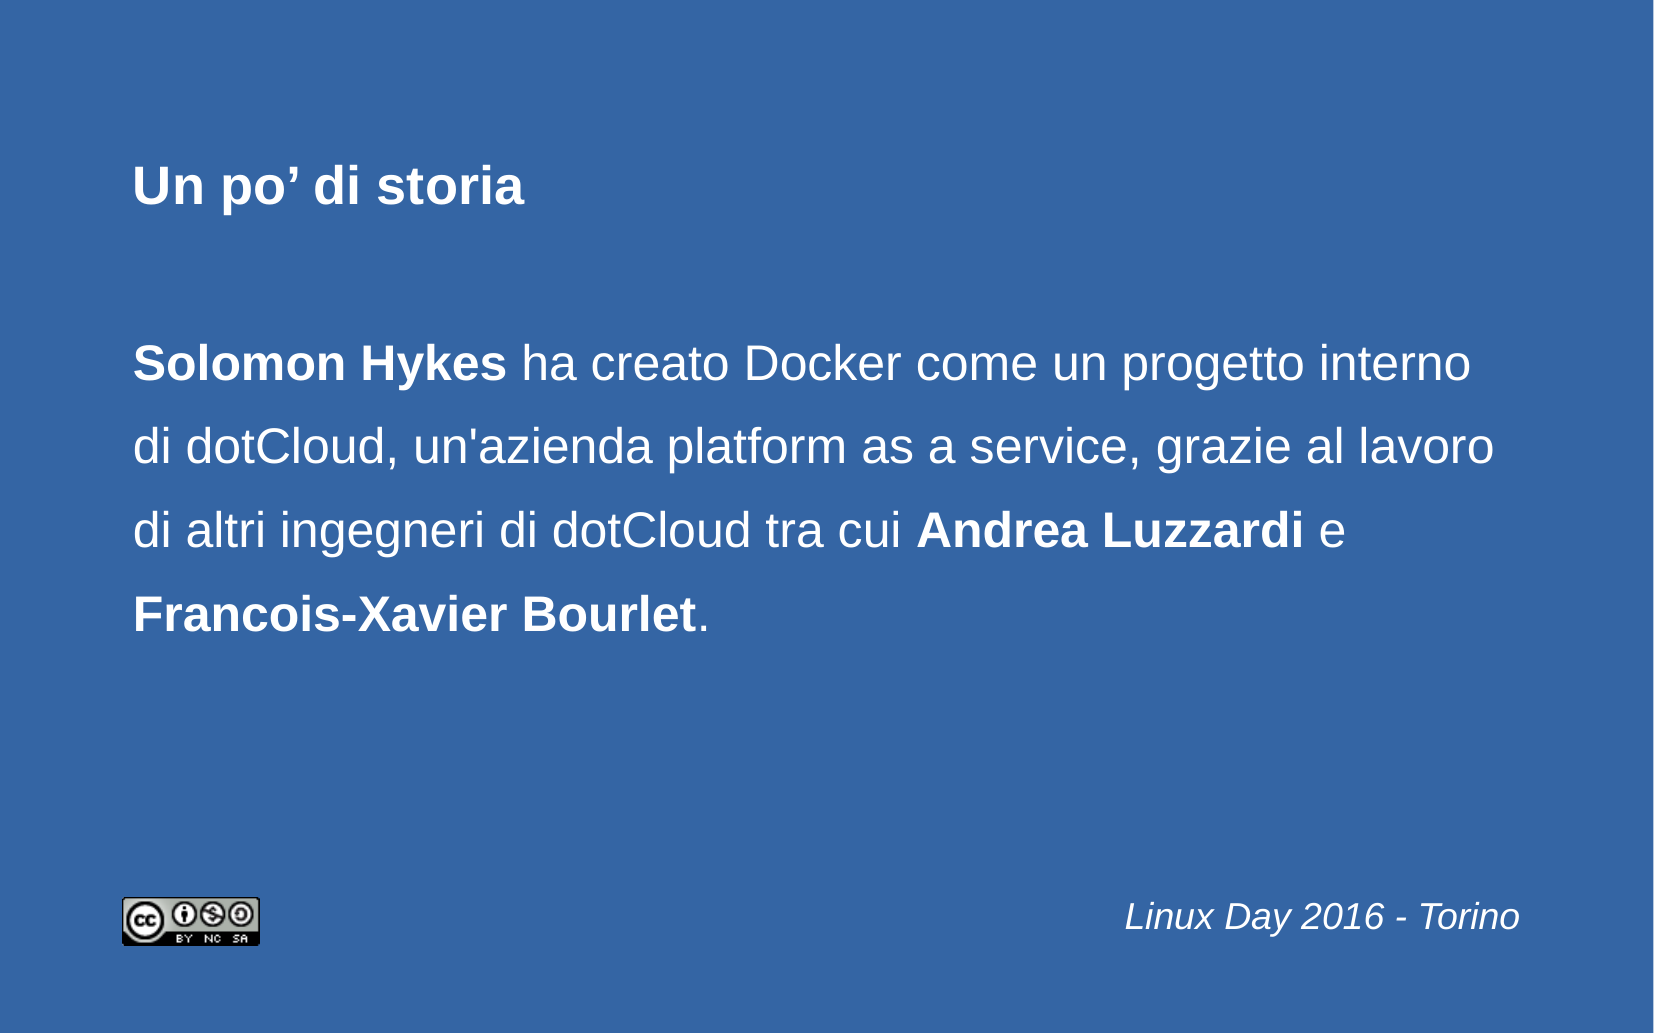

Un po’ di storia
Solomon Hykes ha creato Docker come un progetto interno di dotCloud, un'azienda platform as a service, grazie al lavoro di altri ingegneri di dotCloud tra cui Andrea Luzzardi e Francois-Xavier Bourlet.
Linux Day 2016 - Torino